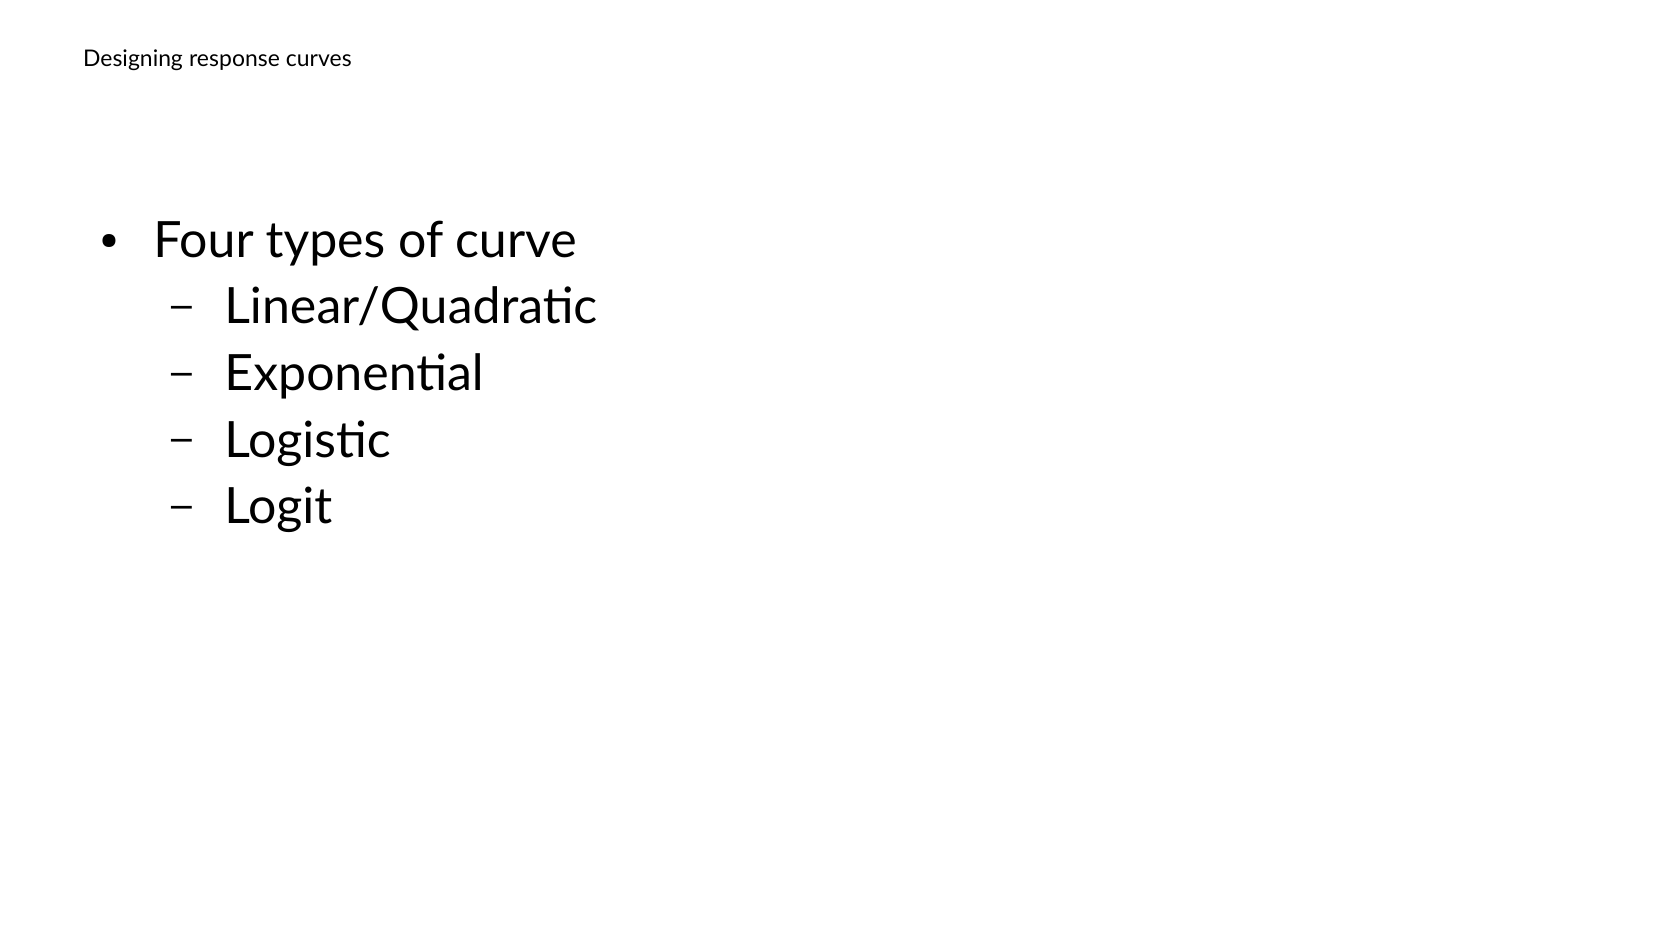

# Designing response curves
Four types of curve
Linear/Quadratic
Exponential
Logistic
Logit